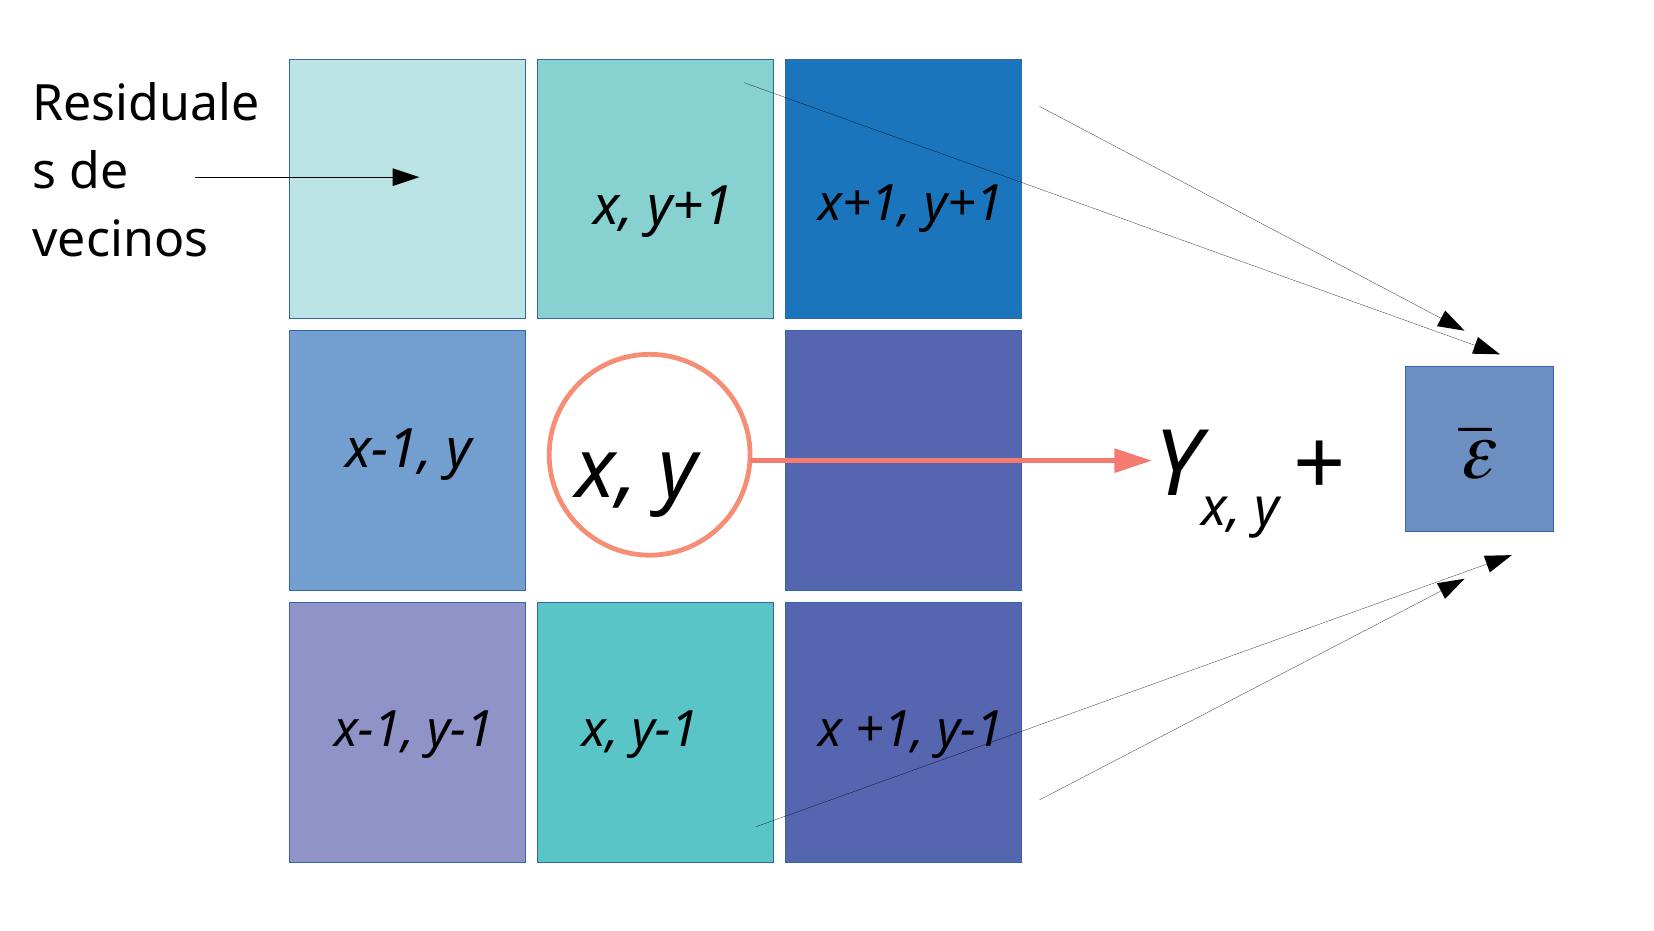

Residuales de vecinos
x, y+1
x+1, y+1
Yx, y +
x, y
x-1, y
x-1, y-1
x, y-1
x +1, y-1